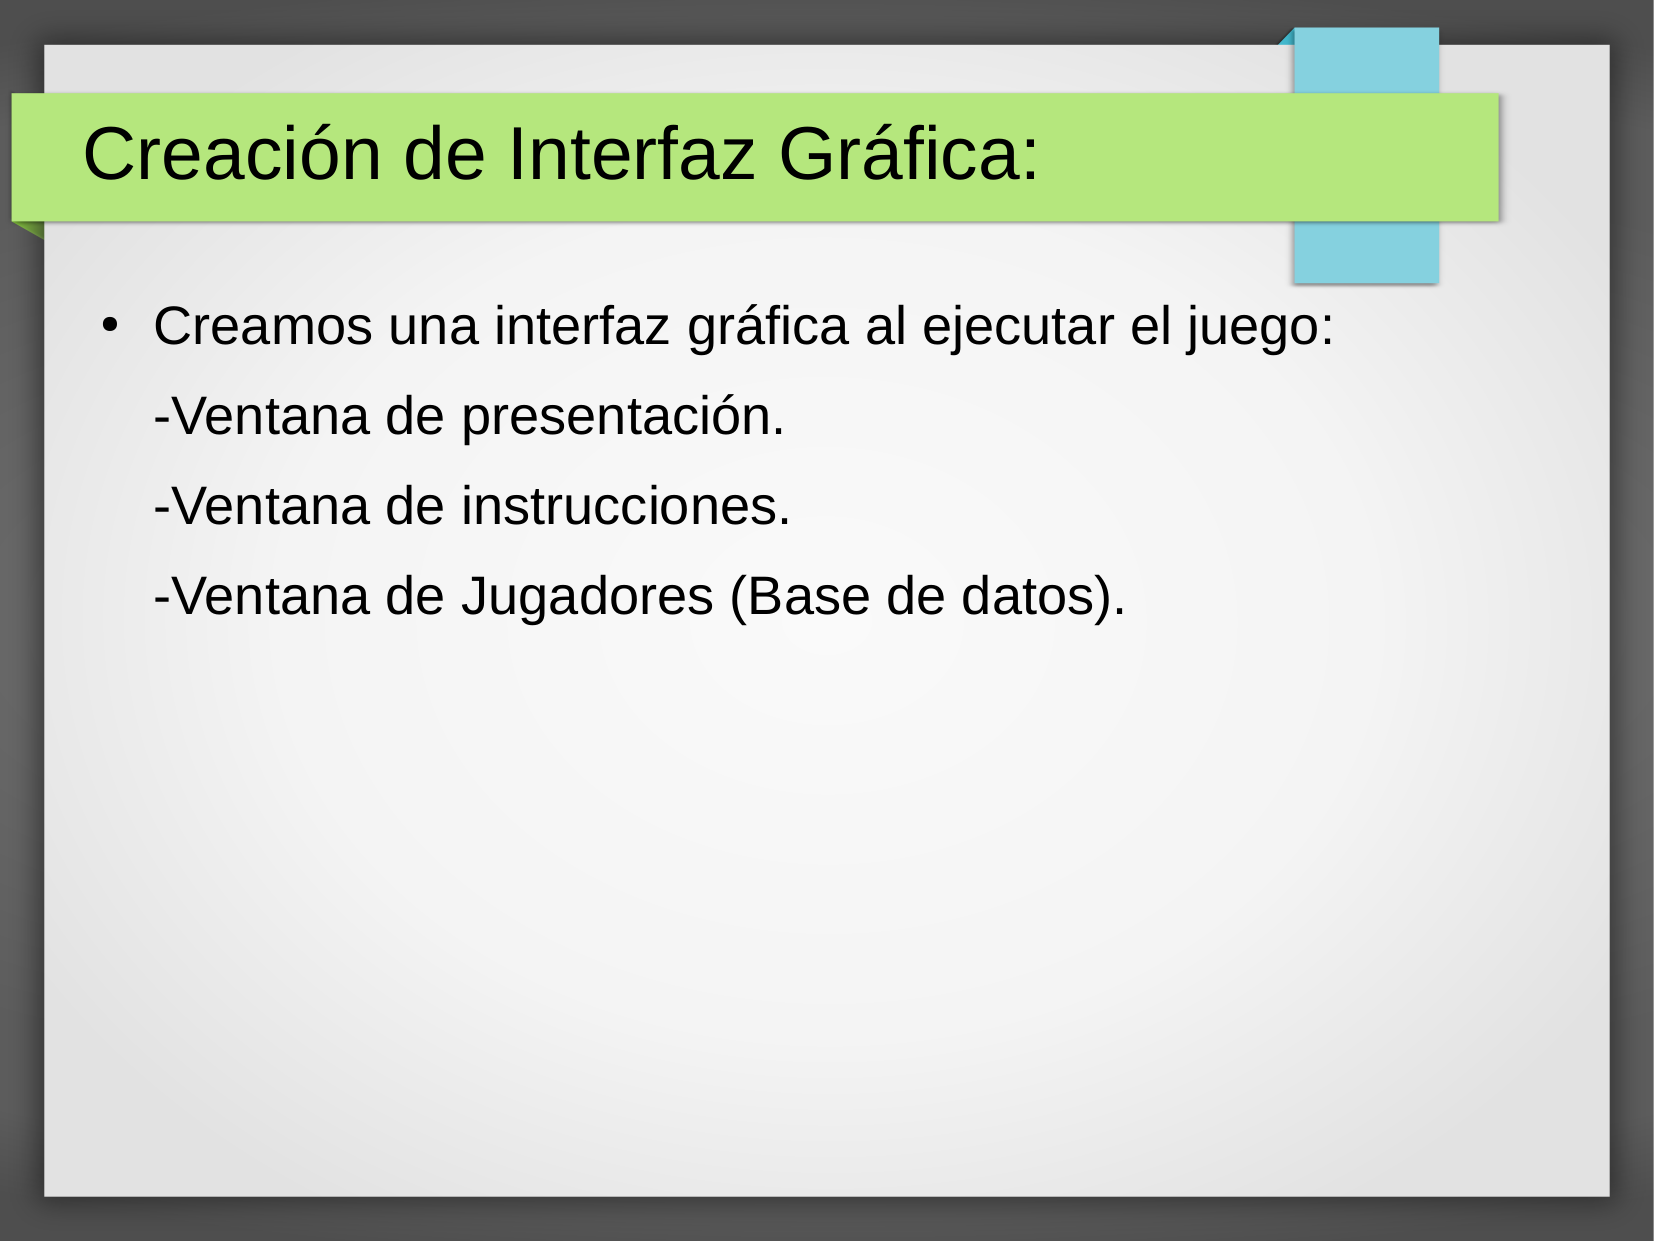

# Creación de Interfaz Gráfica:
Creamos una interfaz gráfica al ejecutar el juego:
-Ventana de presentación.
-Ventana de instrucciones.
-Ventana de Jugadores (Base de datos).